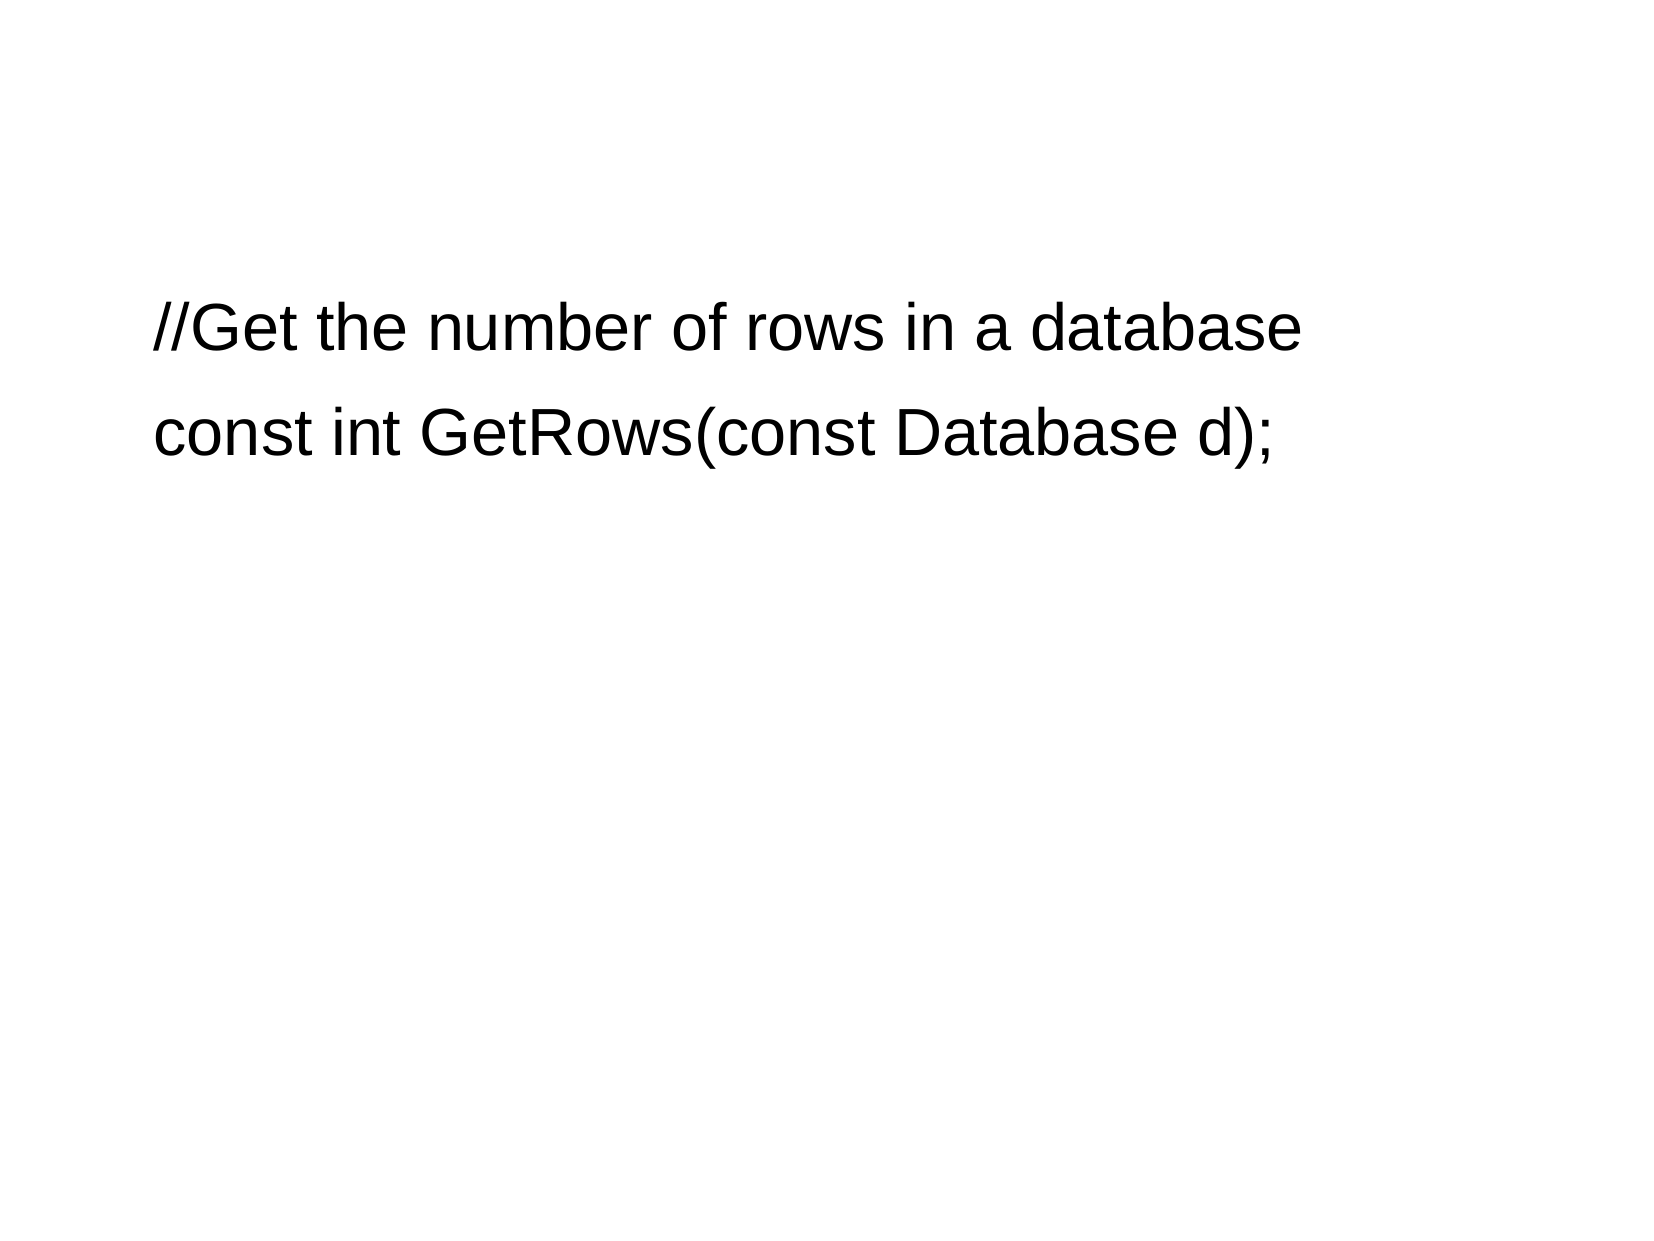

#
//Get the number of rows in a database
const int GetRows(const Database d);